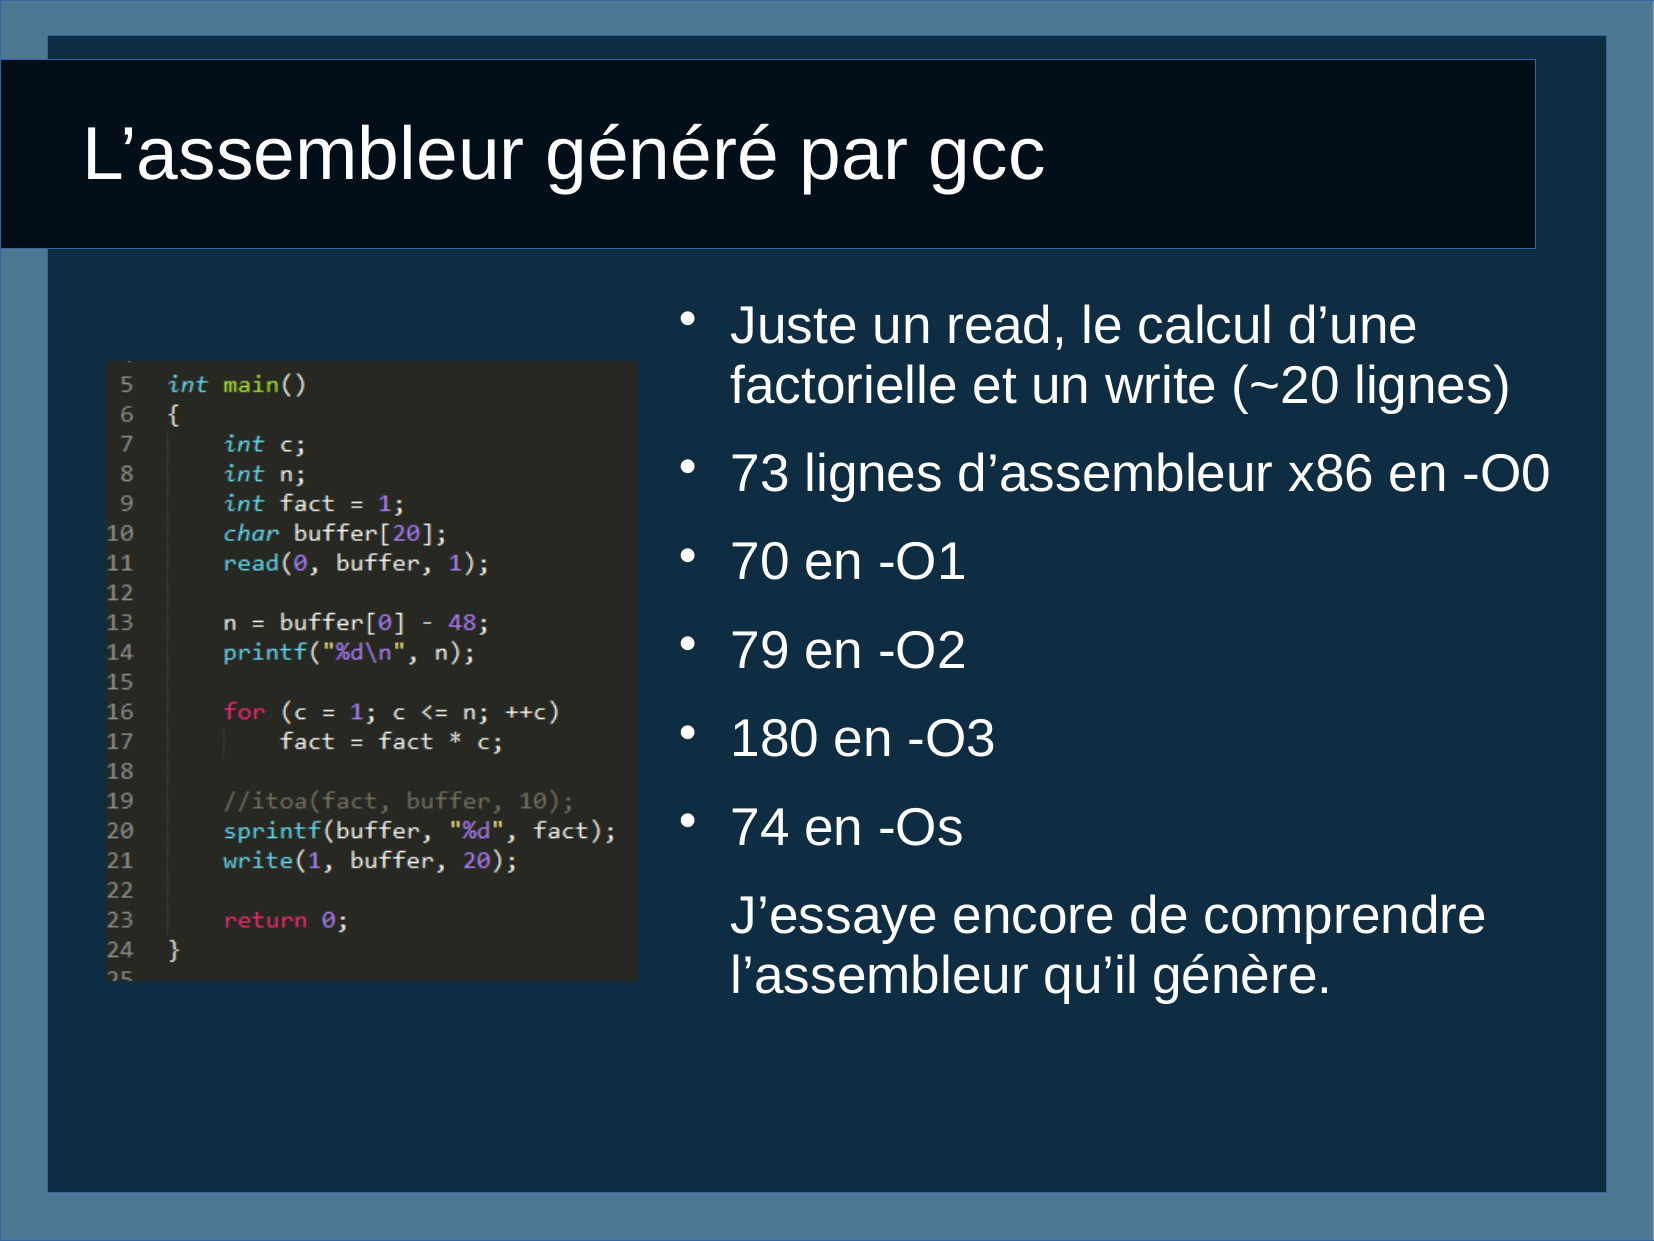

# L’assembleur généré par gcc
Juste un read, le calcul d’une factorielle et un write (~20 lignes)
73 lignes d’assembleur x86 en -O0
70 en -O1
79 en -O2
180 en -O3
74 en -Os
J’essaye encore de comprendre l’assembleur qu’il génère.